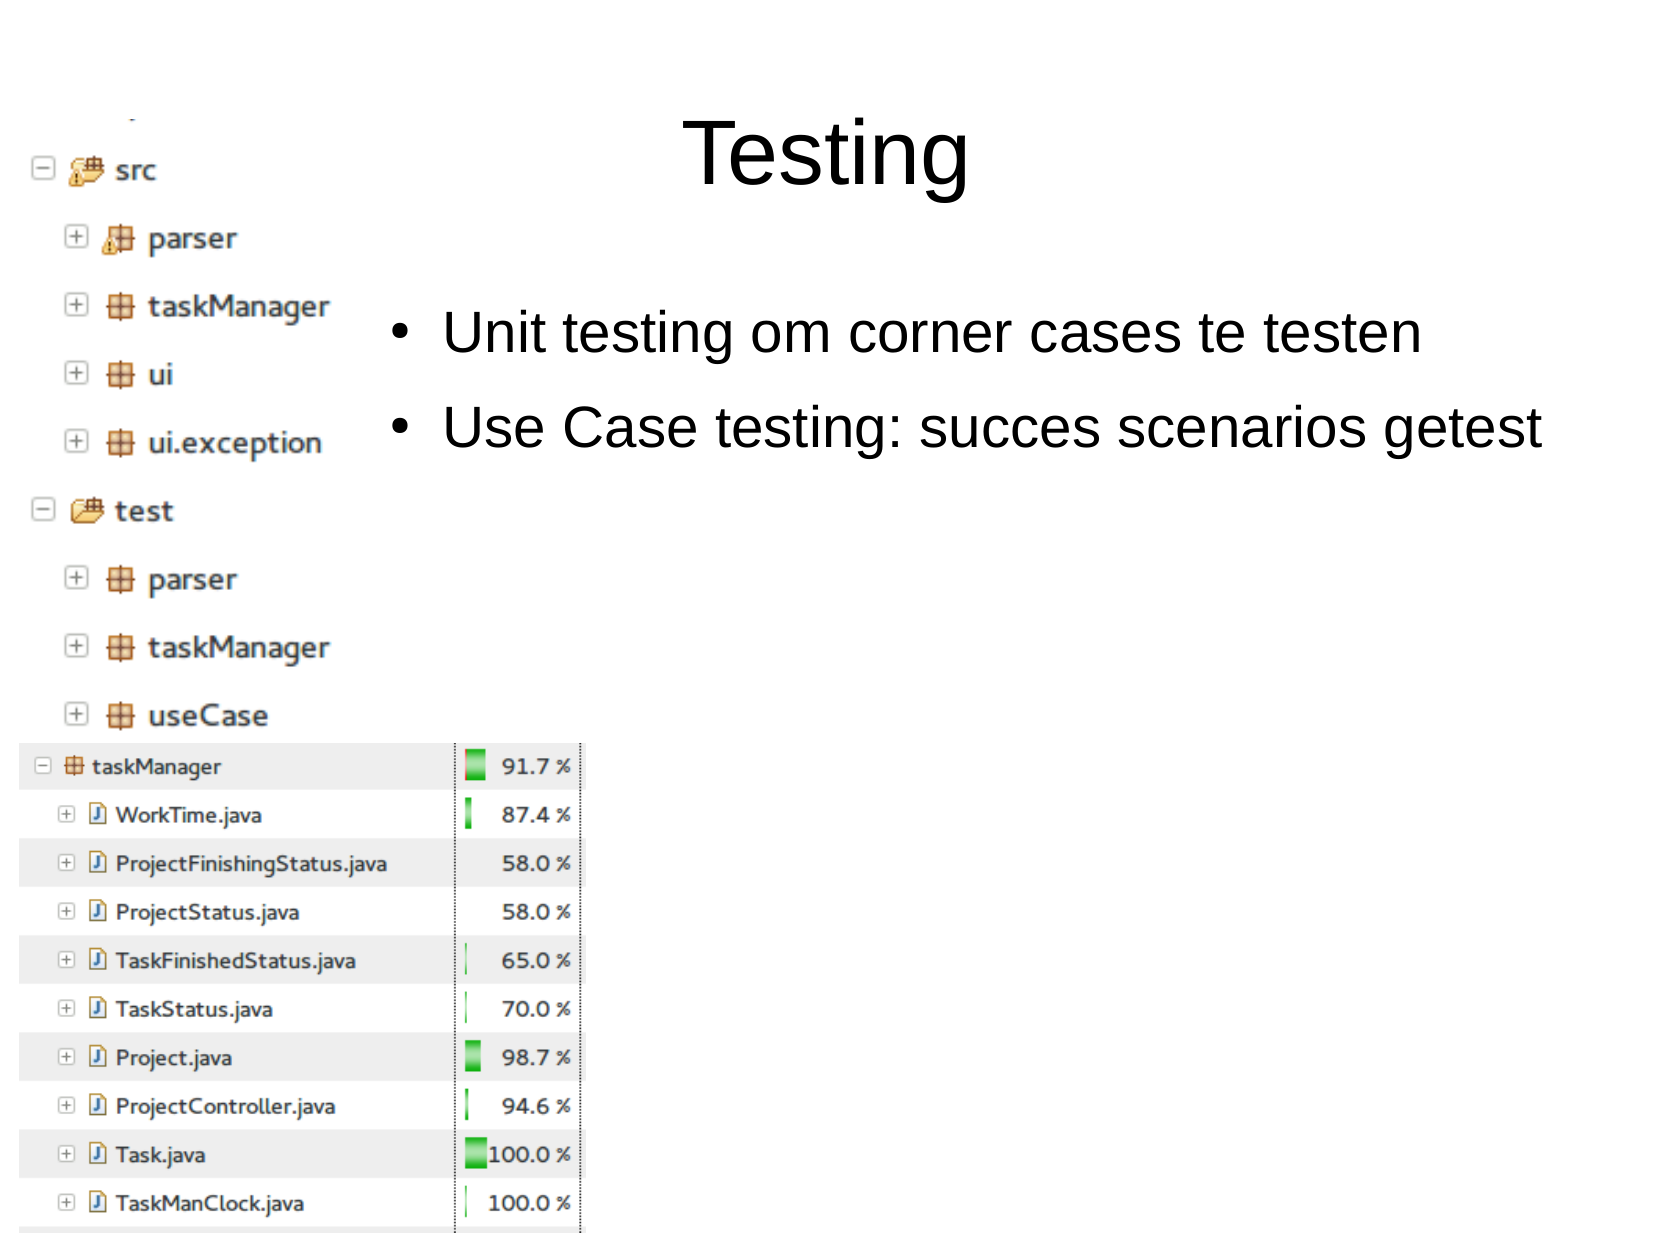

# Testing
Unit testing om corner cases te testen
Use Case testing: succes scenarios getest